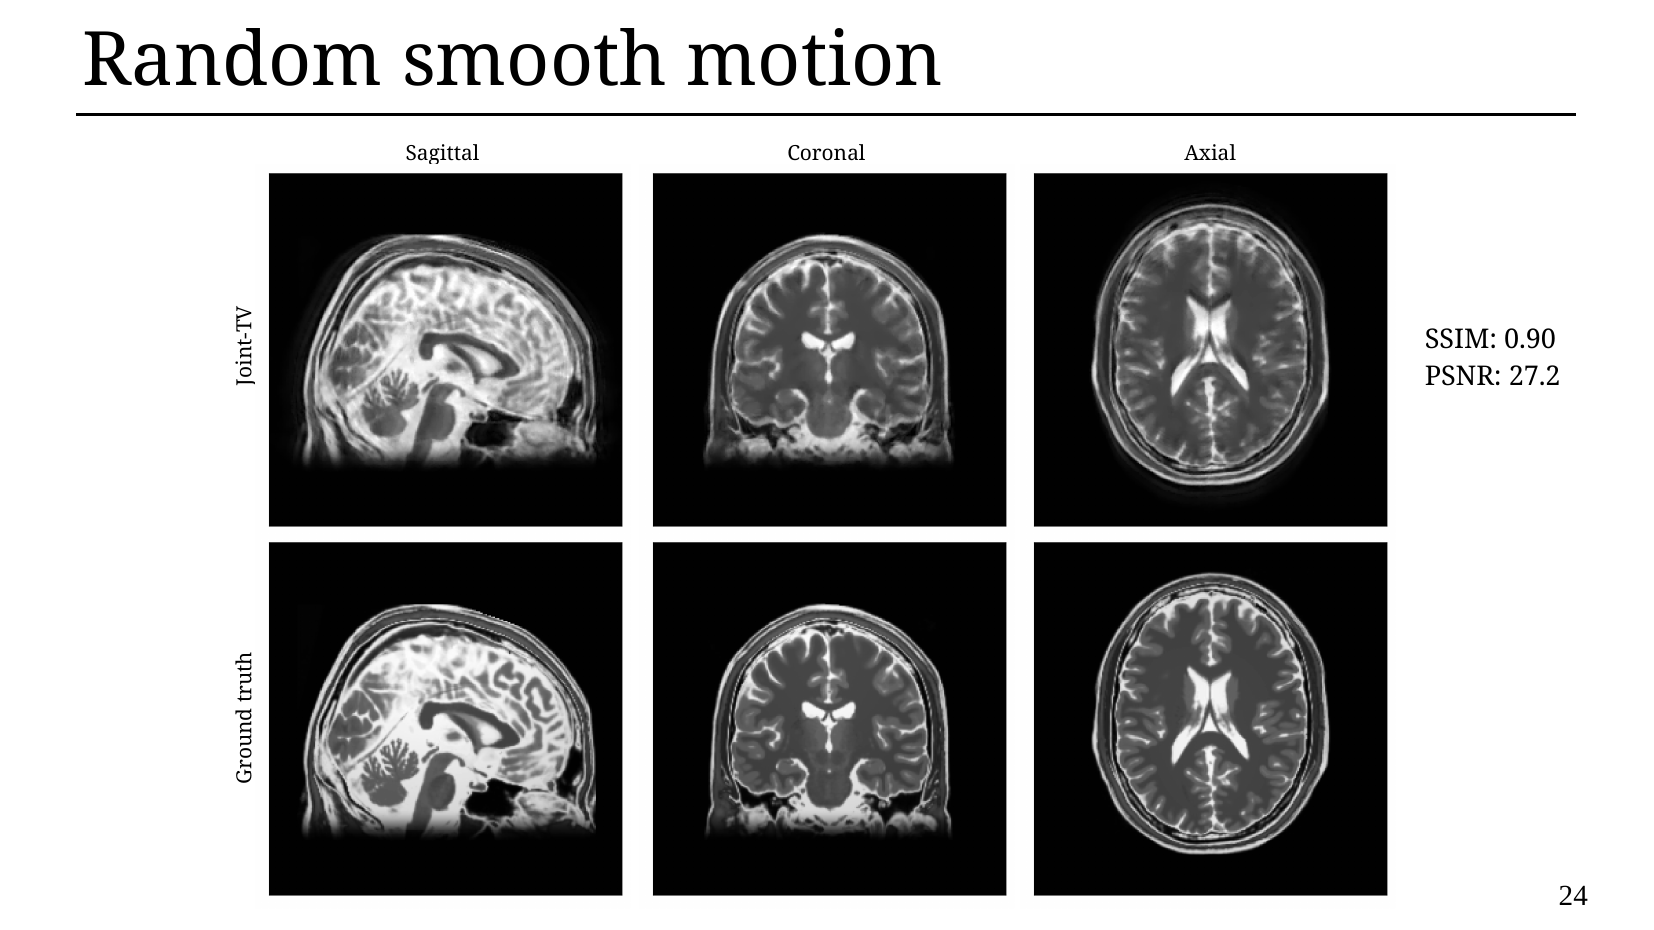

# Random smooth motion
Sagittal
Coronal
Axial
SSIM: 0.90
PSNR: 27.2
Joint-TV
Ground truth